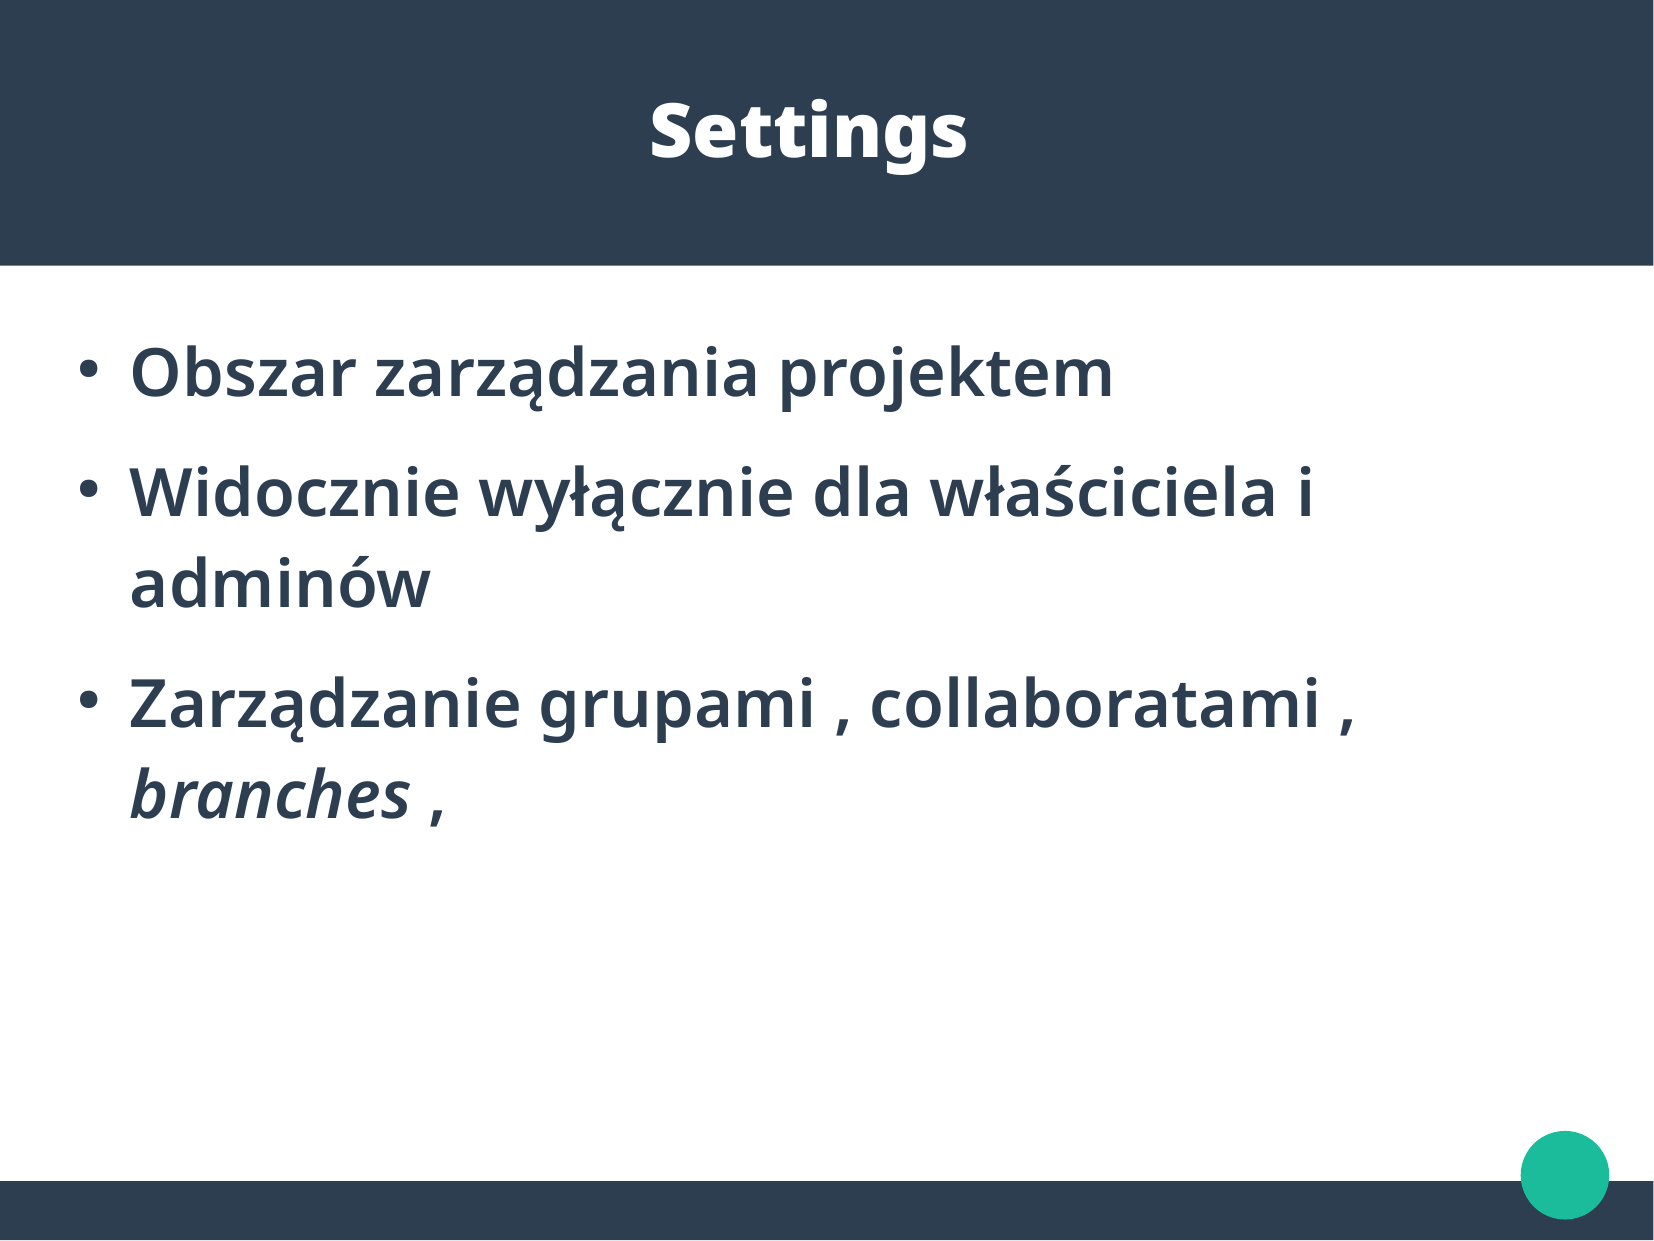

# Settings
Obszar zarządzania projektem
Widocznie wyłącznie dla właściciela i adminów
Zarządzanie grupami , collaboratami , branches ,